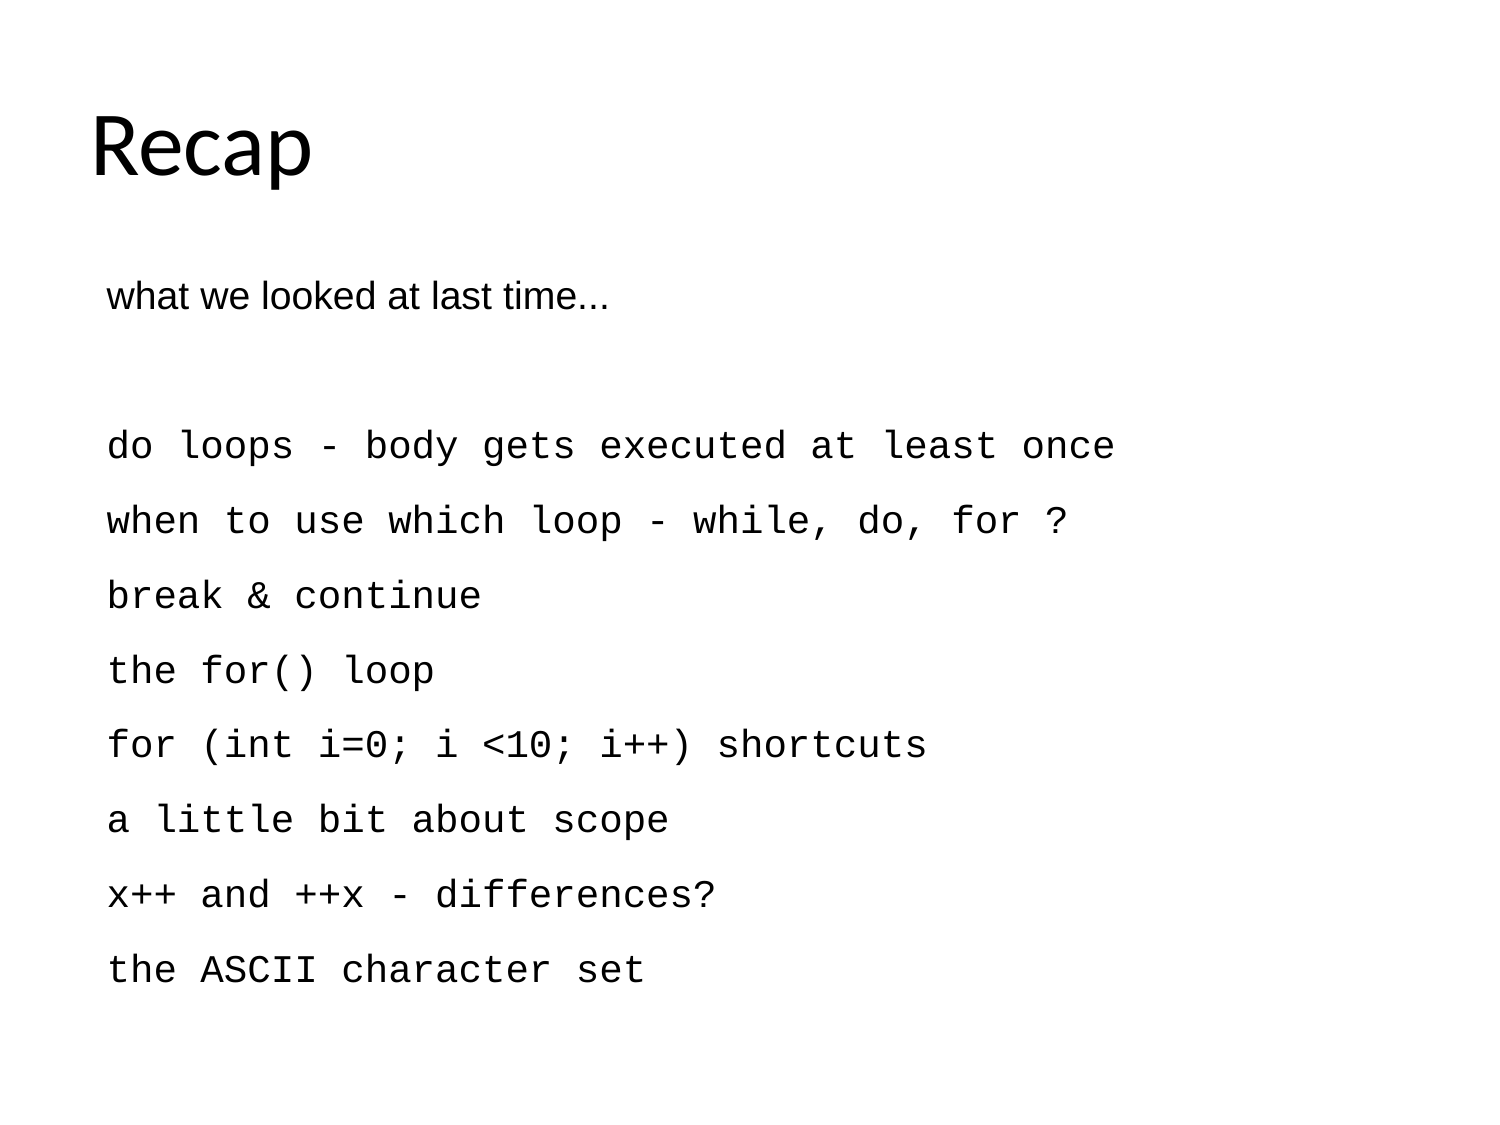

# Recap
what we looked at last time...
do loops - body gets executed at least once
when to use which loop - while, do, for ?
break & continue
the for() loop
for (int i=0; i <10; i++) shortcuts
a little bit about scope
x++ and ++x - differences?
the ASCII character set